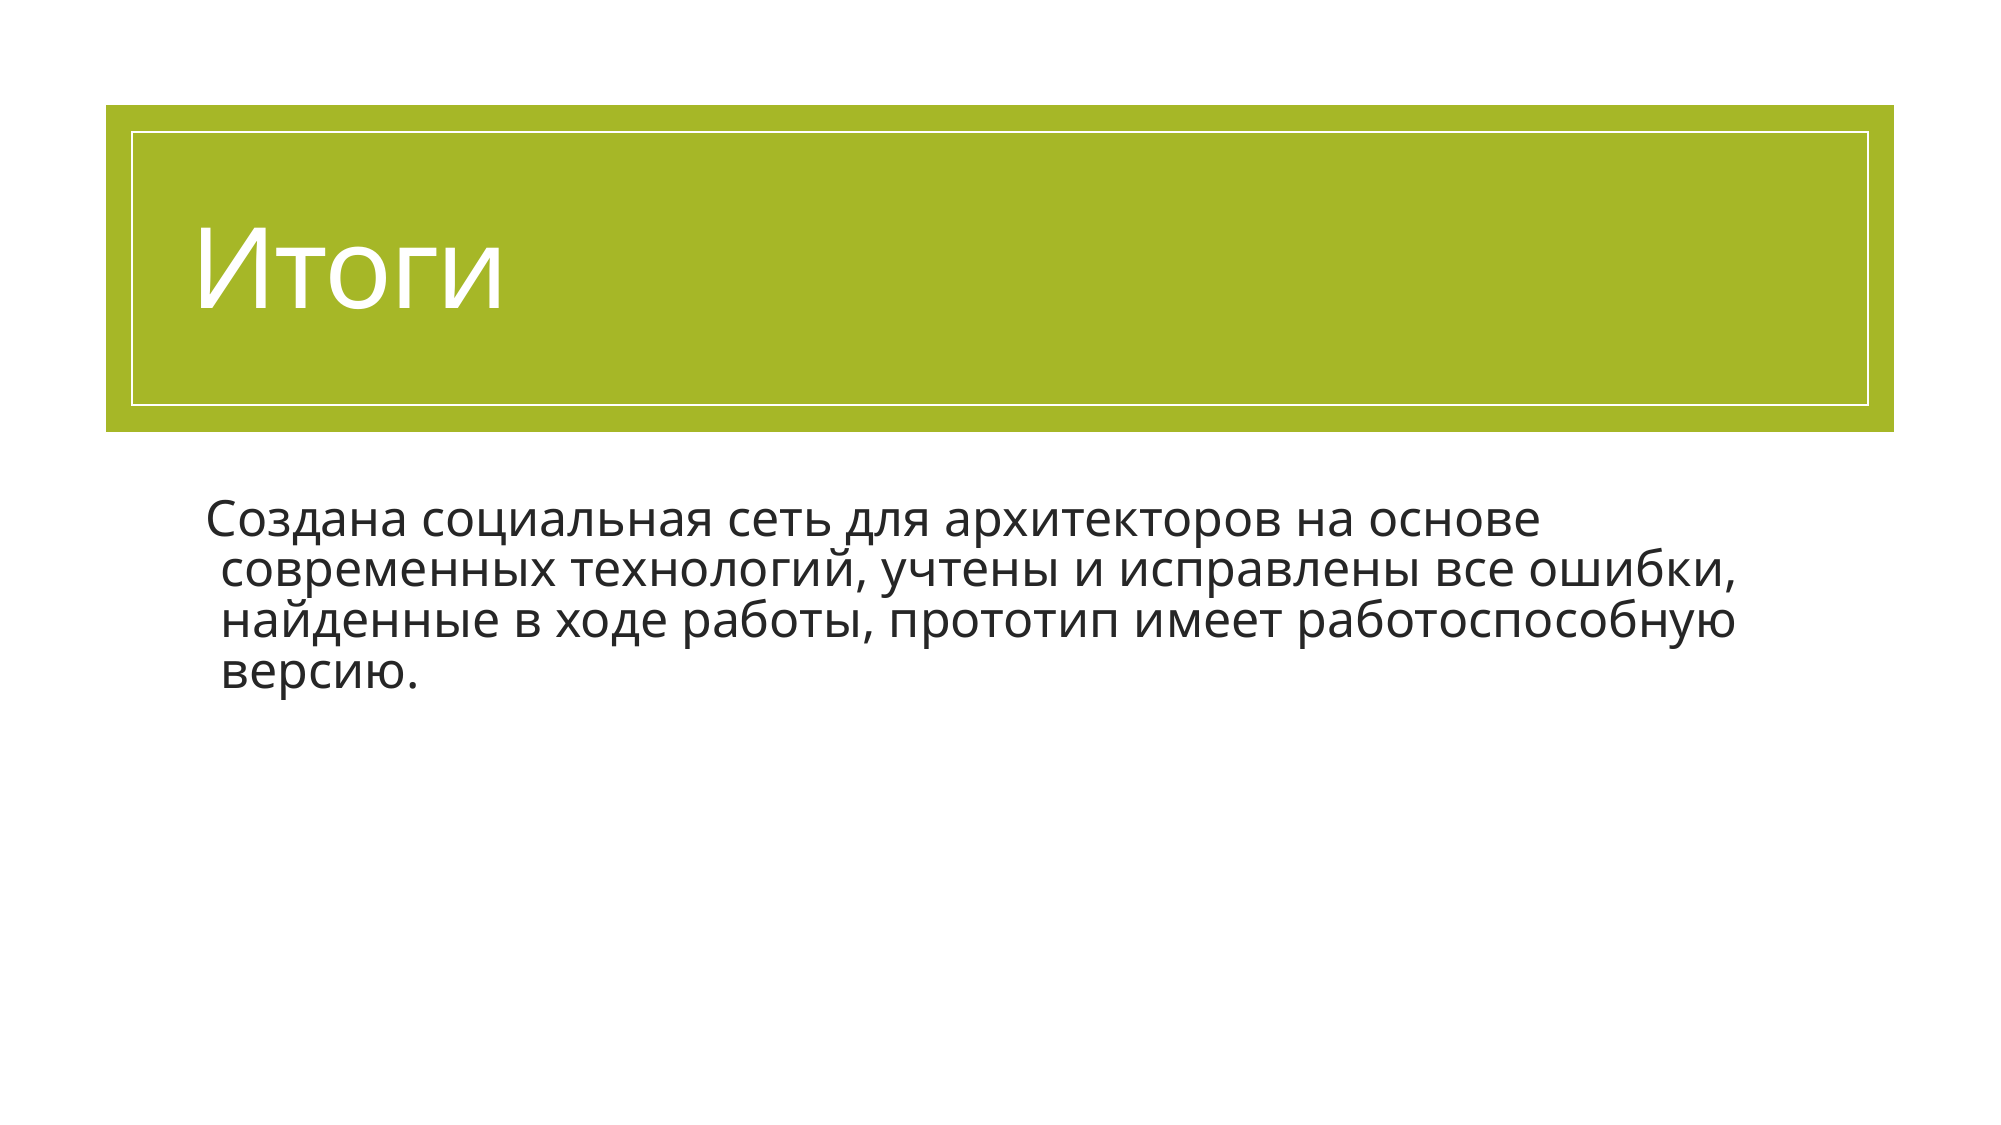

# Итоги
Создана социальная сеть для архитекторов на основе современных технологий, учтены и исправлены все ошибки, найденные в ходе работы, прототип имеет работоспособную версию.